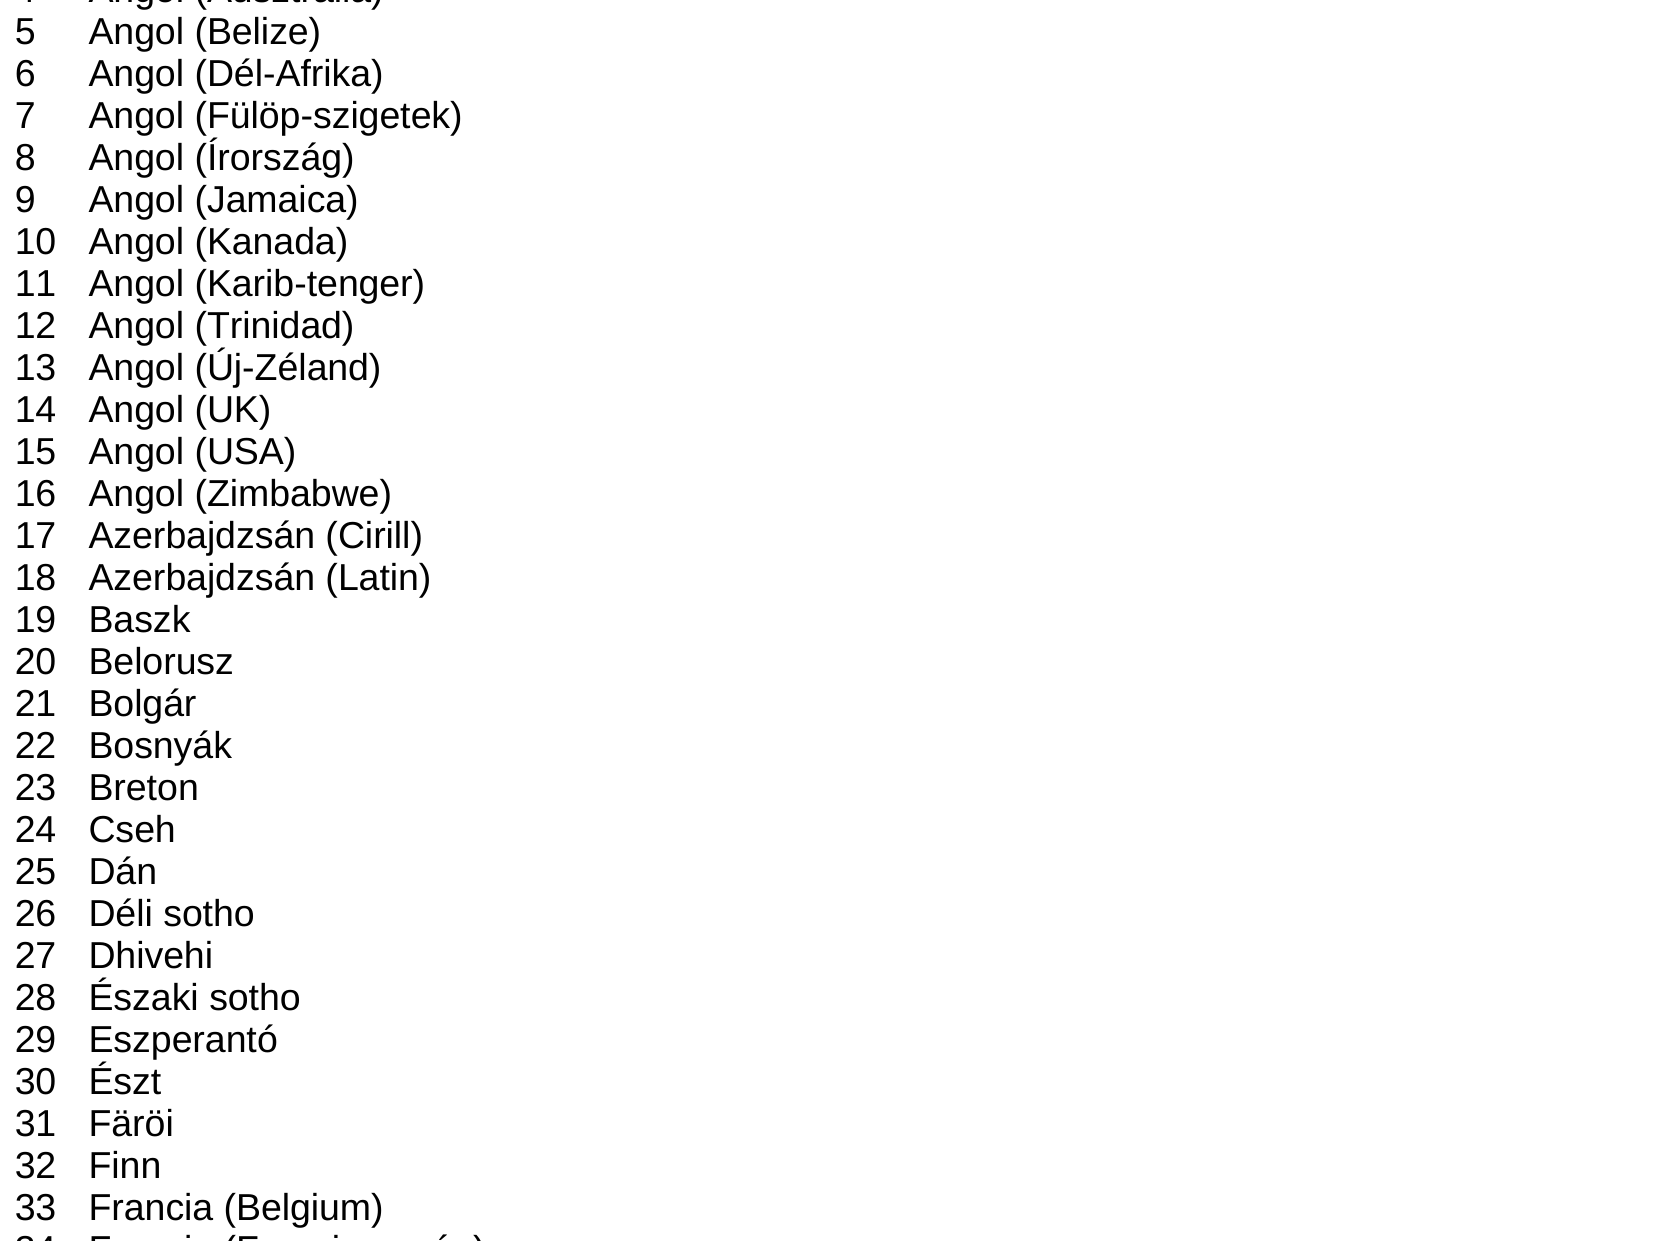

127 8 49
1	[Nincs]
2	Afrikaans
3	Albán
4	Angol (Ausztrália)
5	Angol (Belize)
6	Angol (Dél-Afrika)
7	Angol (Fülöp-szigetek)
8	Angol (Írország)
9	Angol (Jamaica)
10	Angol (Kanada)
11	Angol (Karib-tenger)
12	Angol (Trinidad)
13	Angol (Új-Zéland)
14	Angol (UK)
15	Angol (USA)
16	Angol (Zimbabwe)
17	Azerbajdzsán (Cirill)
18	Azerbajdzsán (Latin)
19	Baszk
20	Belorusz
21	Bolgár
22	Bosnyák
23	Breton
24	Cseh
25	Dán
26	Déli sotho
27	Dhivehi
28	Északi sotho
29	Eszperantó
30	Észt
31	Färöi
32	Finn
33	Francia (Belgium)
34	Francia (Franciaország)
35	Francia (Kanada)
36	Francia (Luxemburg)
37	Francia (Monaco)
38	Francia (Svájc)
39	Fríz
40	Gael (Skócia)
41	Galíciai
42	Görög
43	Grúz
44	Holland (Belgium)
45	Holland (Hollandia)
46	Horvát
47	Indonéz
48	Interlingua
49	Ír
50	Izlandi
51	Kalaallisut
52	Katalán
53	Kazah
54	Kinyarwanda (Ruanda)
55	Konkani
56	Kurd (Szíria)
57	Kurd (Törökország)
58	Latin
59	Lengyel
60	Lett
61	Litván
62	Litván (klasszikus)
63	Macedón
64	Magyar
65	Maláj (Brunei Darusalam)
66	Maláj (Malajzia)
67	Maori (Új-Zéland)
68	Mongol
69	Ndebele (déli)
70	Német (Ausztria)
71	Német (Liechtenstein)
72	Német (Luxemburg)
73	Német (Németország)
74	Német (Svájc)
75	Norvég (Bokmål)
76	Norvég (Nynorsk)
77	Okcitán
78	Olasz (Olaszország)
79	Olasz (Svájc)
80	Orosz
81	Örmény
82	Portugál (Brazília)
83	Portugál (Portugália)
84	Rétoromán
85	Román
86	Spanyol (Argentína)
87	Spanyol (Bolívia)
88	Spanyol (Chile)
89	Spanyol (Costa Rica)
90	Spanyol (Dominikai Köztársaság)
91	Spanyol (Ecuador)
92	Spanyol (El Salvador)
93	Spanyol (Guatemala)
94	Spanyol (Honduras)
95	Spanyol (Kolumbia)
96	Spanyol (Mexikó)
97	Spanyol (modern)
98	Spanyol (Nicaragua)
99	Spanyol (Panama)
100	Spanyol (Paraguay)
101	Spanyol (Peru)
102	Spanyol (Puerto Rico)
103	Spanyol (Spanyolország)
104	Spanyol (Uruguay)
105	Spanyol (Venezuela)
106	Svéd (Finnország)
107	Svéd (Svédország)
108	Swazi
109	Szárd
110	Szerb (cirill)
111	Szerb (latin)
112	Szlovák
113	Szlovén
114	Szuahéli (Kenya)
115	Szuahéli (Tanzánia)
116	Tatár
117	Török
118	Tsonga
119	Tswana (Botswana)
120	Tswana (Dél-Afrika)
121	Ukrán
122	Üzbég (cirill)
123	Üzbég (latin)
124	Velszi
125	Venda
126	Xhosa
127	Zulu
1	[Nincs]
2	Japán
3	Kínai (egyszerűsített)
4	Kínai (hagyományos)
5	Kínai (Hong Kong)
6	Kínai (Makaó)
7	Kínai (Szingapúr)
8	Koreai (Dél-Korea)
1	[Nincs]
2	Arab (Algéria)
3	Arab (Bahrein)
4	Arab (Egyesült Arab Emírségek)
5	Arab (Egyiptom)
6	Arab (Irak)
7	Arab (Jemen)
8	Arab (Jordánia)
9	Arab (Katar)
10	Arab (Kuvait)
11	Arab (Libanon)
12	Arab (Líbia)
13	Arab (Marokkó)
14	Arab (Omán)
15	Arab (Szaúd-Arábia)
16	Arab (Szíria)
17	Arab (Tunézia)
18	Asszámi
19	Bengáli
20	Bengáli (Bangladesh)
21	Dzongkha
22	Fárszi
23	Gudzsarati
24	Héber
25	Hindi
26	Kannada
27	Kasmíri (India)
28	Kasmíri (Kasmír)
29	Khmer
30	Kurd (Irak)
31	Kurd (Irán)
32	Lao
33	Malayalam
34	Manipuri
35	Marathi
36	Nepáli (India)
37	Nepáli (Nepál)
38	Oriya
39	Pandzsábi
40	Sindhi
41	Sinhala
42	Szanszkrit
43	Tamil
44	Telugu
45	Thai
46	Tibeti (Kína)
47	Urdu (India)
48	Urdu (Pakisztán)
49	Vietnami